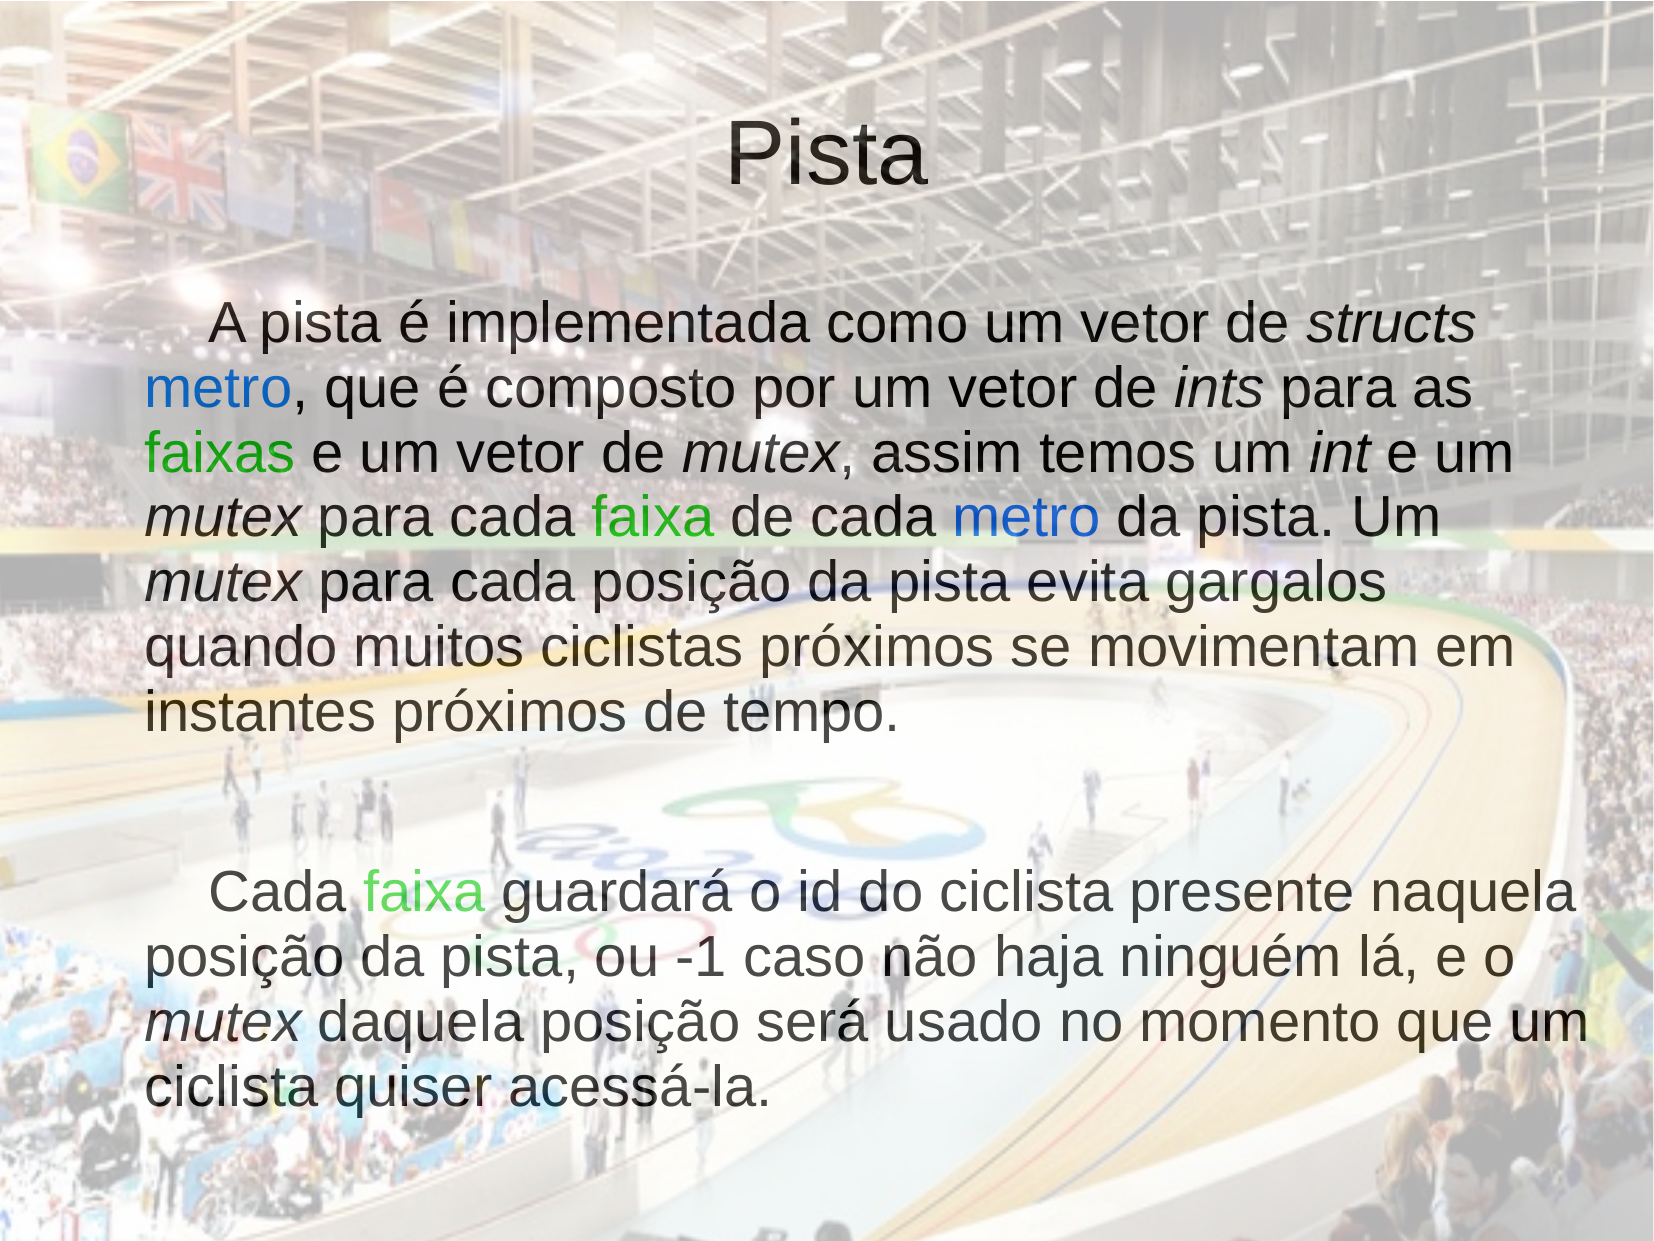

# Pista
 A pista é implementada como um vetor de structs metro, que é composto por um vetor de ints para as faixas e um vetor de mutex, assim temos um int e um mutex para cada faixa de cada metro da pista. Um mutex para cada posição da pista evita gargalos quando muitos ciclistas próximos se movimentam em instantes próximos de tempo.
 Cada faixa guardará o id do ciclista presente naquela posição da pista, ou -1 caso não haja ninguém lá, e o mutex daquela posição será usado no momento que um ciclista quiser acessá-la.